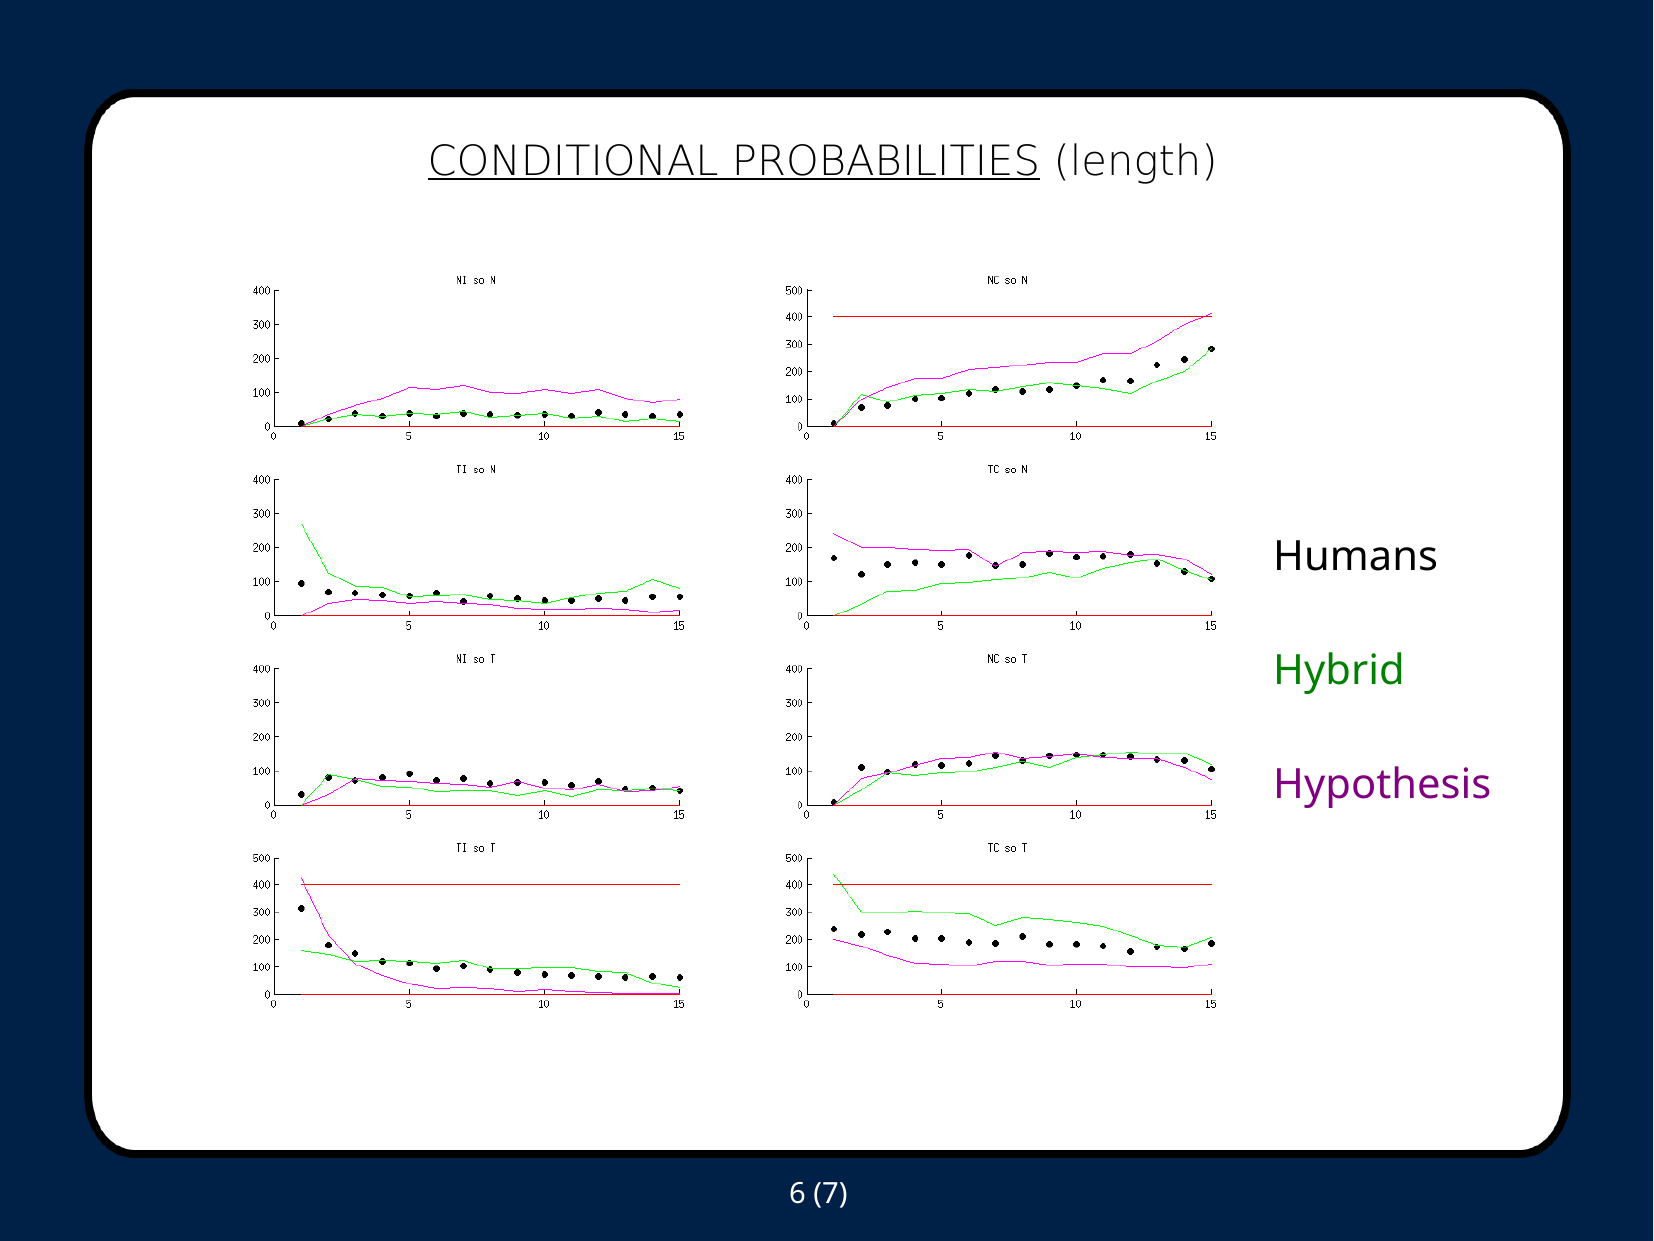

# CONDITIONAL PROBABILITIES (length)
Humans
Hybrid
Hypothesis
6 (7)